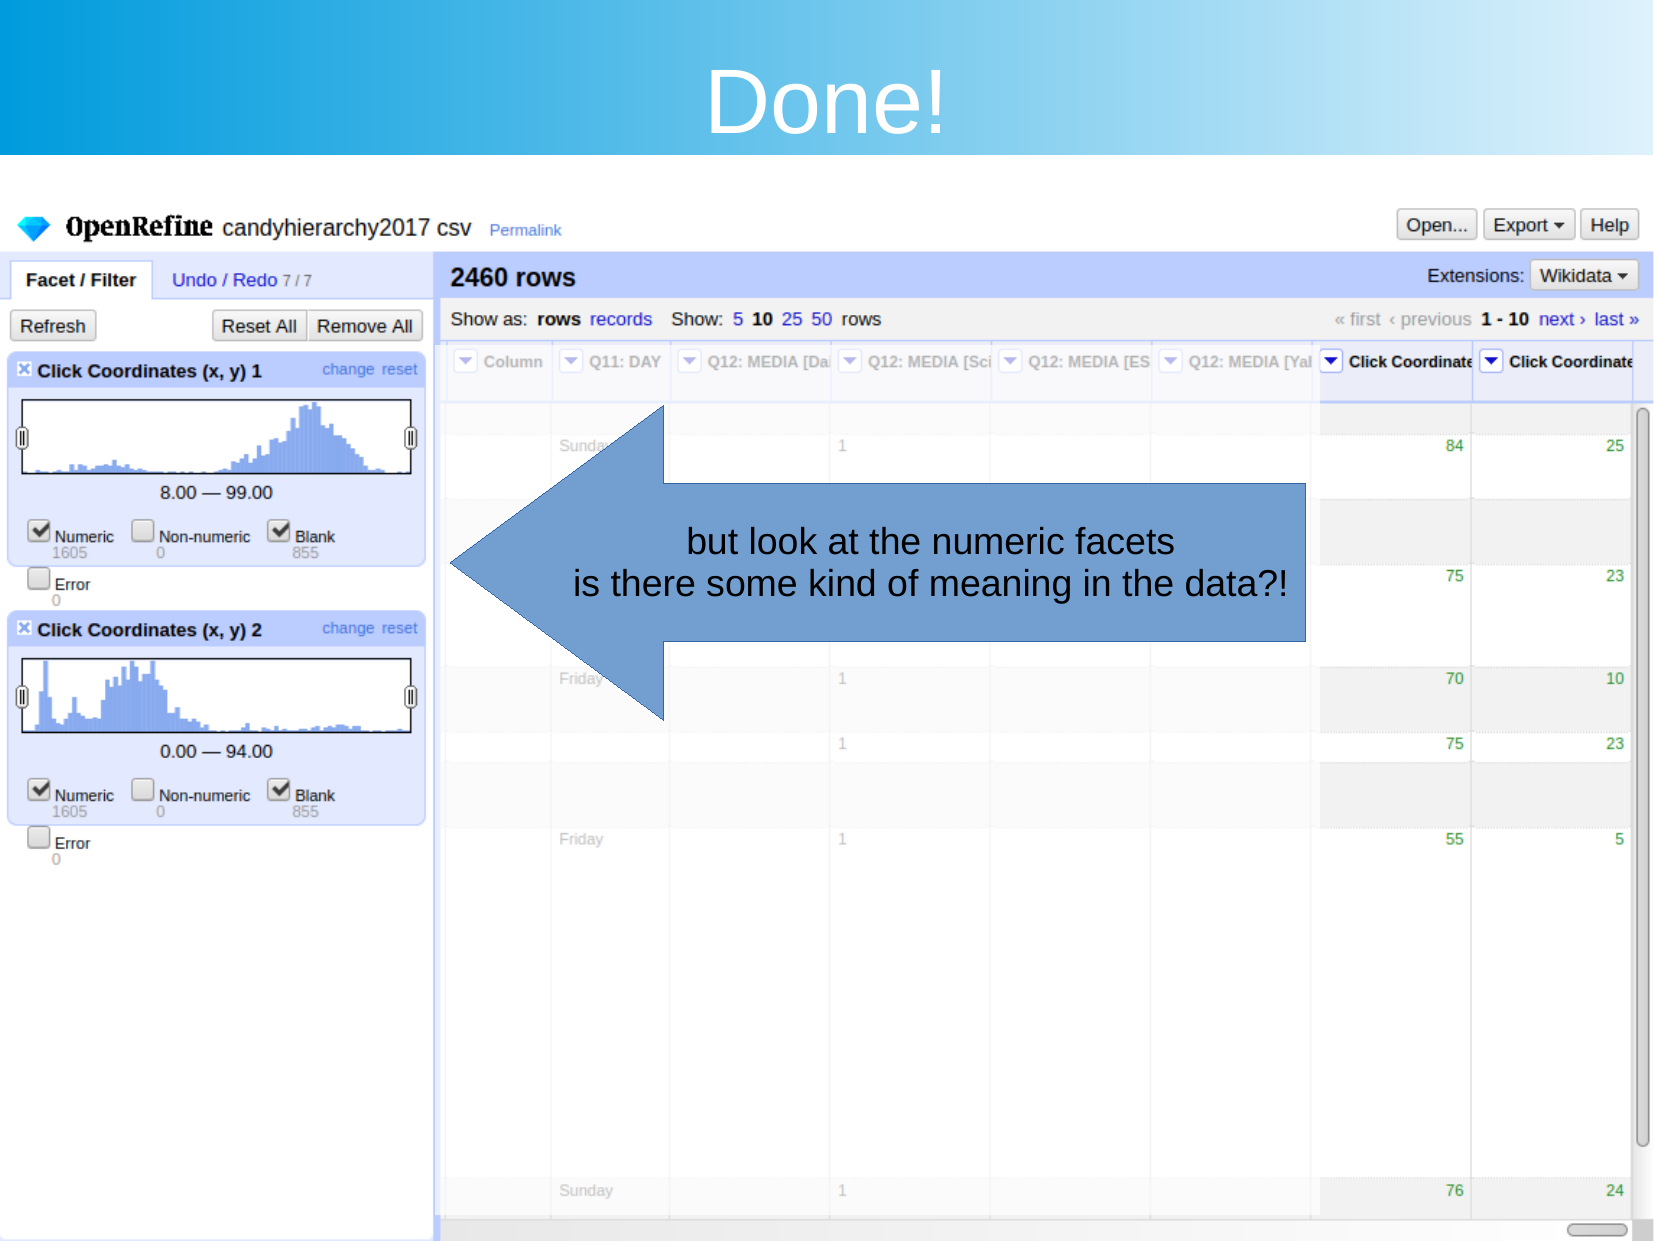

# Done!
but look at the numeric facets
is there some kind of meaning in the data?!